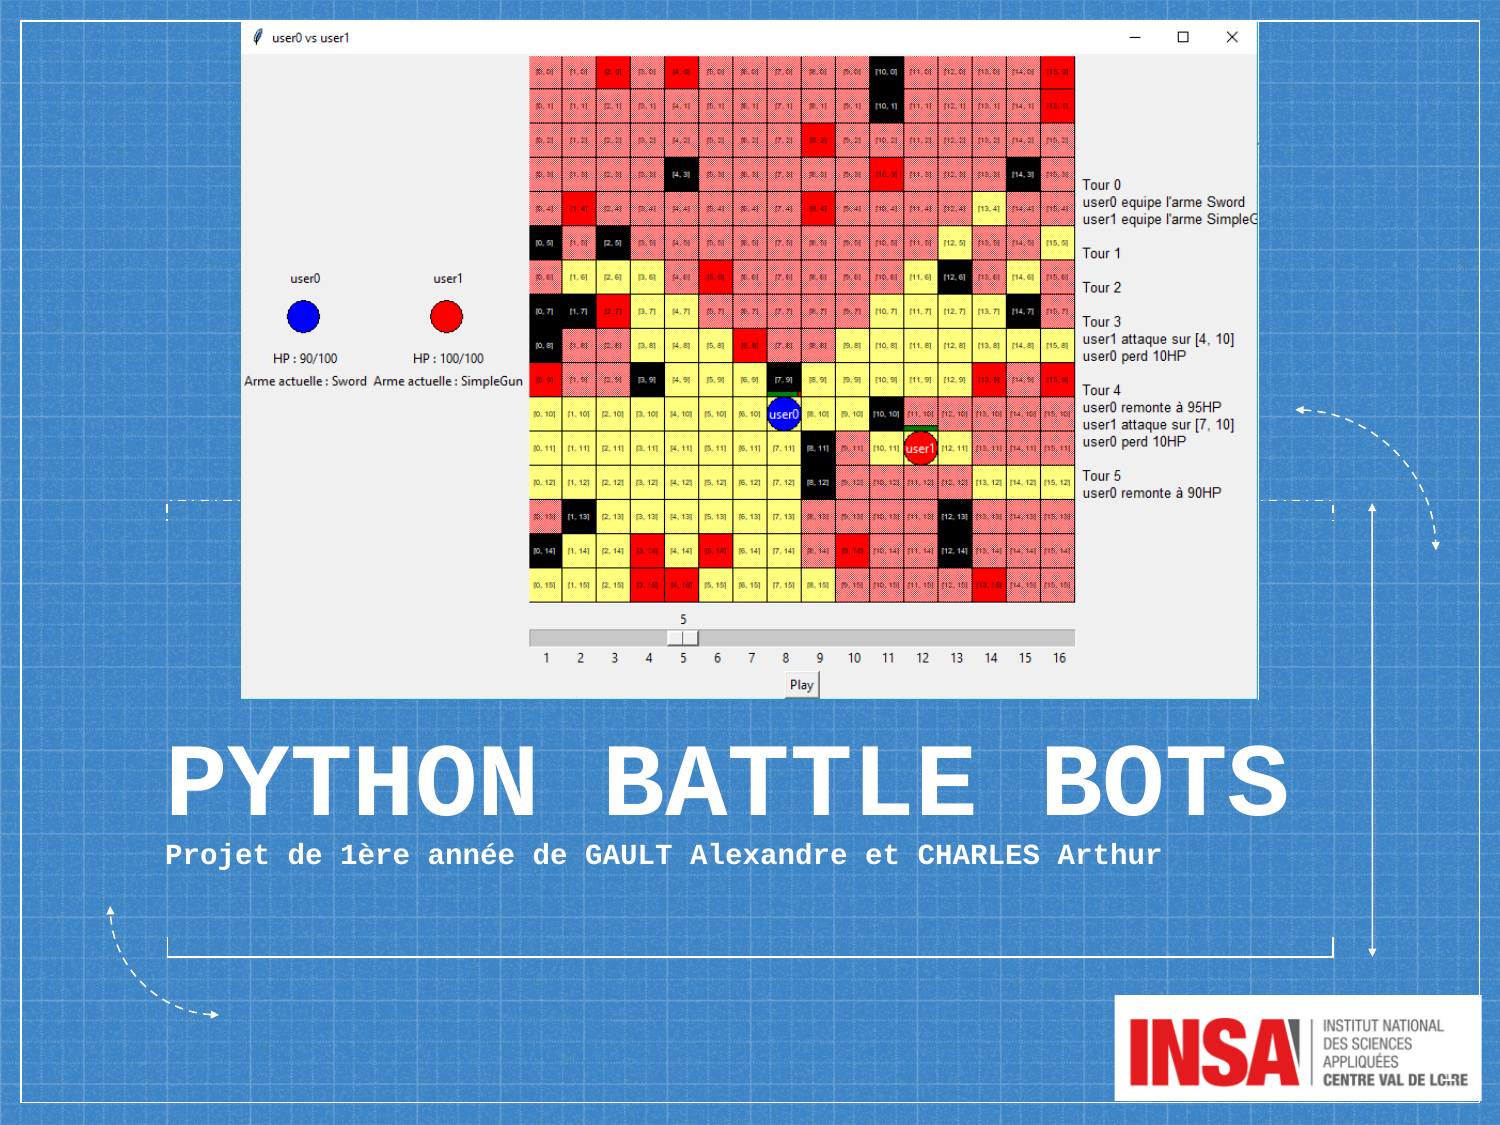

# PYTHON BATTLE BOTS Projet de 1ère année de GAULT Alexandre et CHARLES Arthur